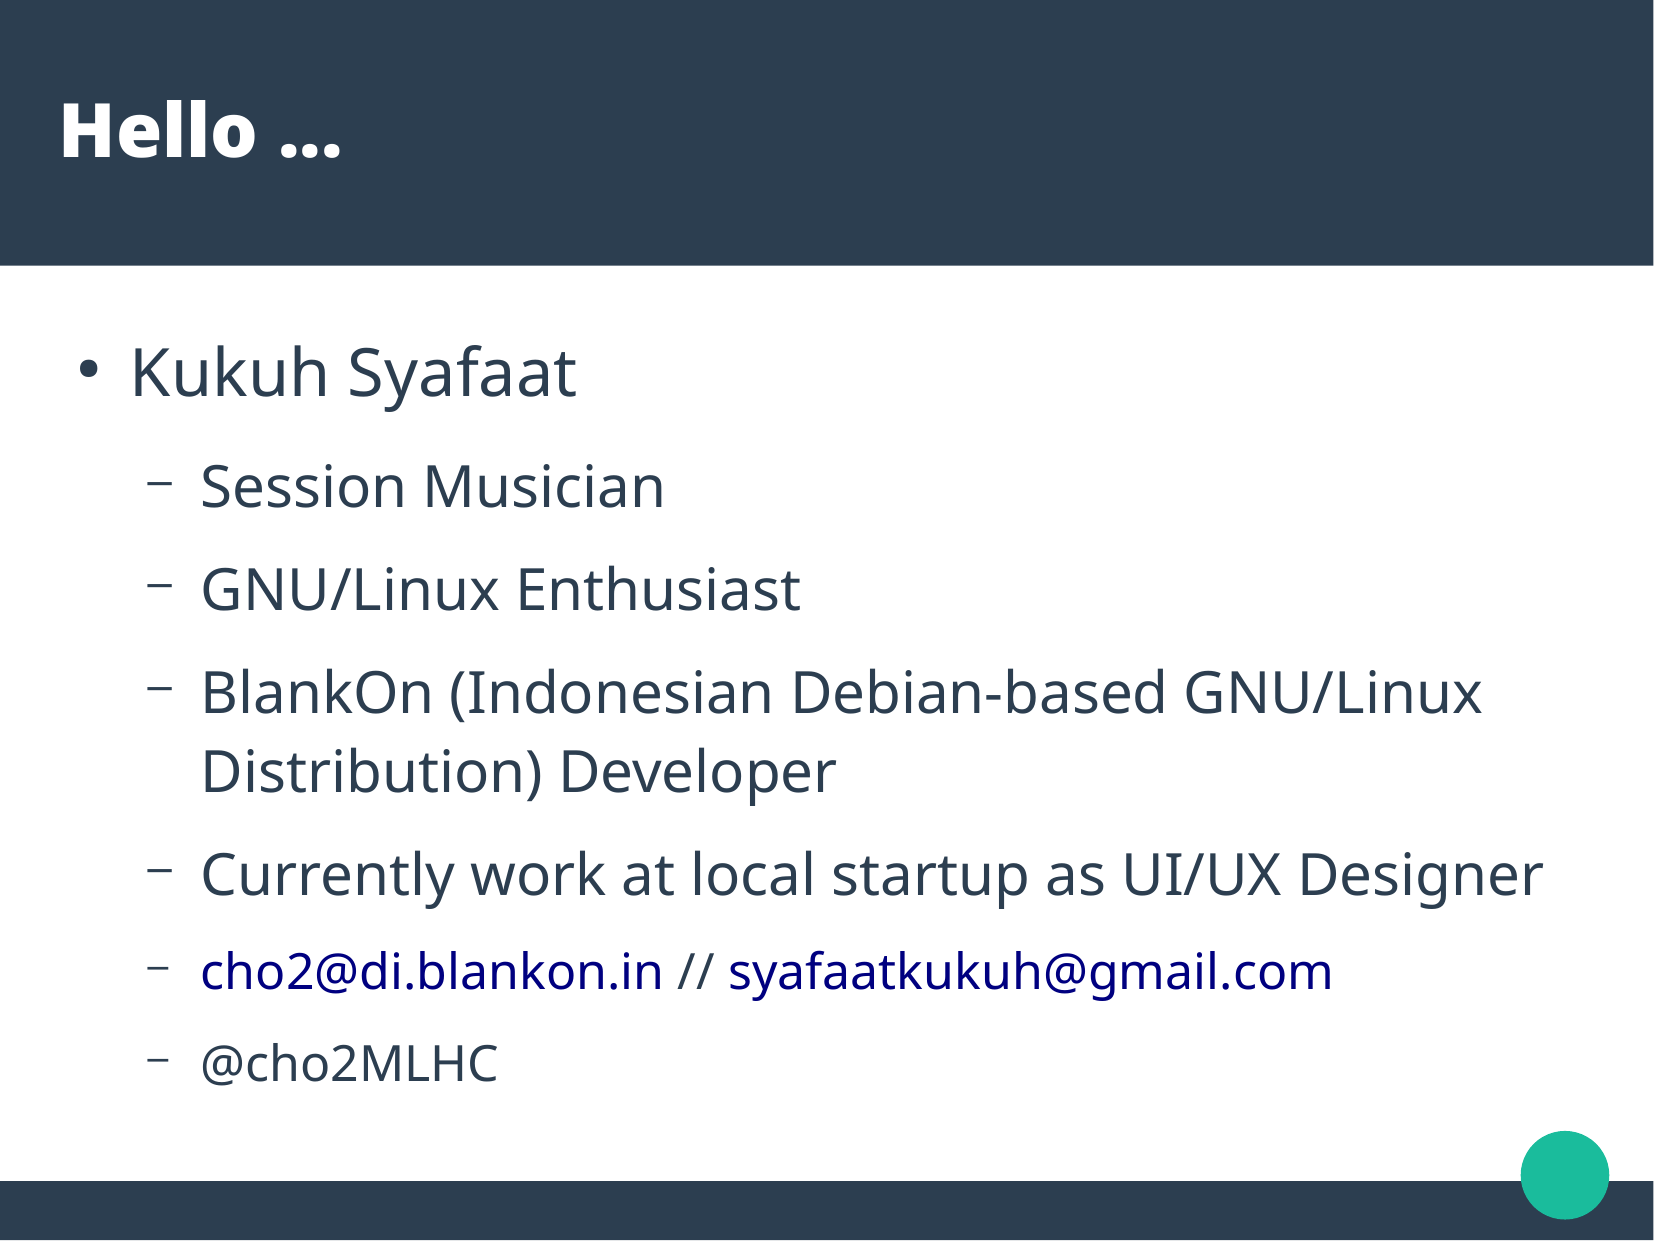

# Hello ...
Kukuh Syafaat
Session Musician
GNU/Linux Enthusiast
BlankOn (Indonesian Debian-based GNU/Linux Distribution) Developer
Currently work at local startup as UI/UX Designer
cho2@di.blankon.in // syafaatkukuh@gmail.com
@cho2MLHC